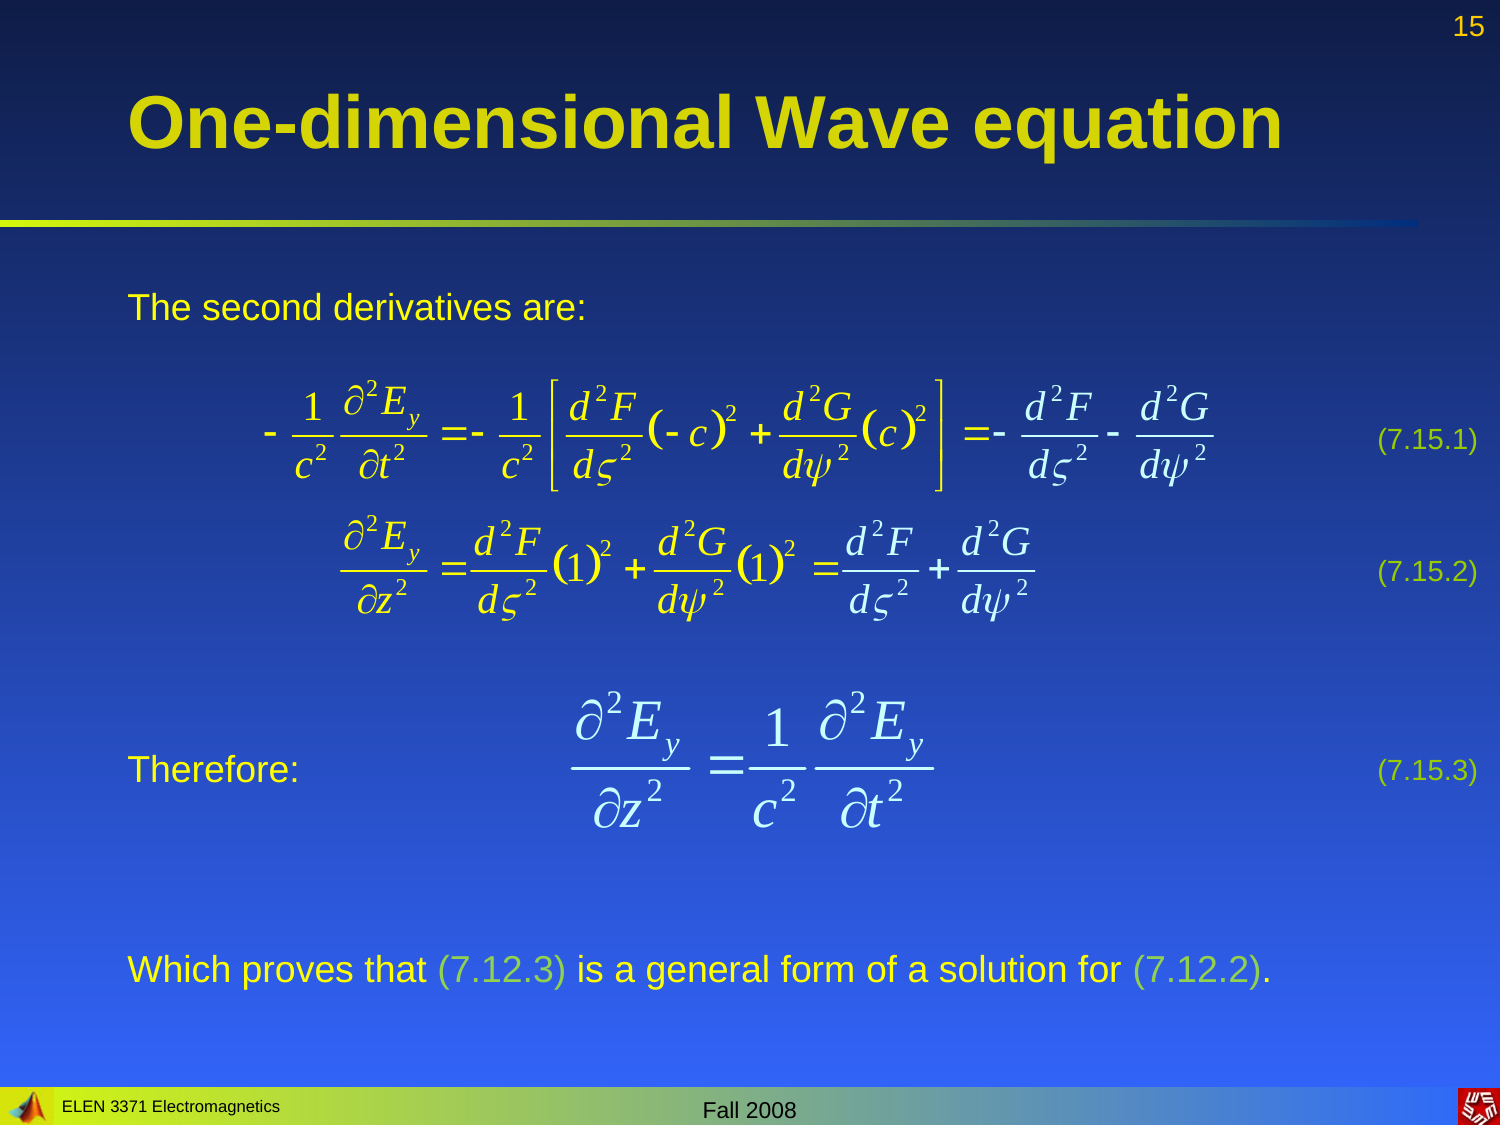

# One-dimensional Wave equation
The second derivatives are:
(7.15.1)
(7.15.2)
Therefore:
(7.15.3)
Which proves that (7.12.3) is a general form of a solution for (7.12.2).